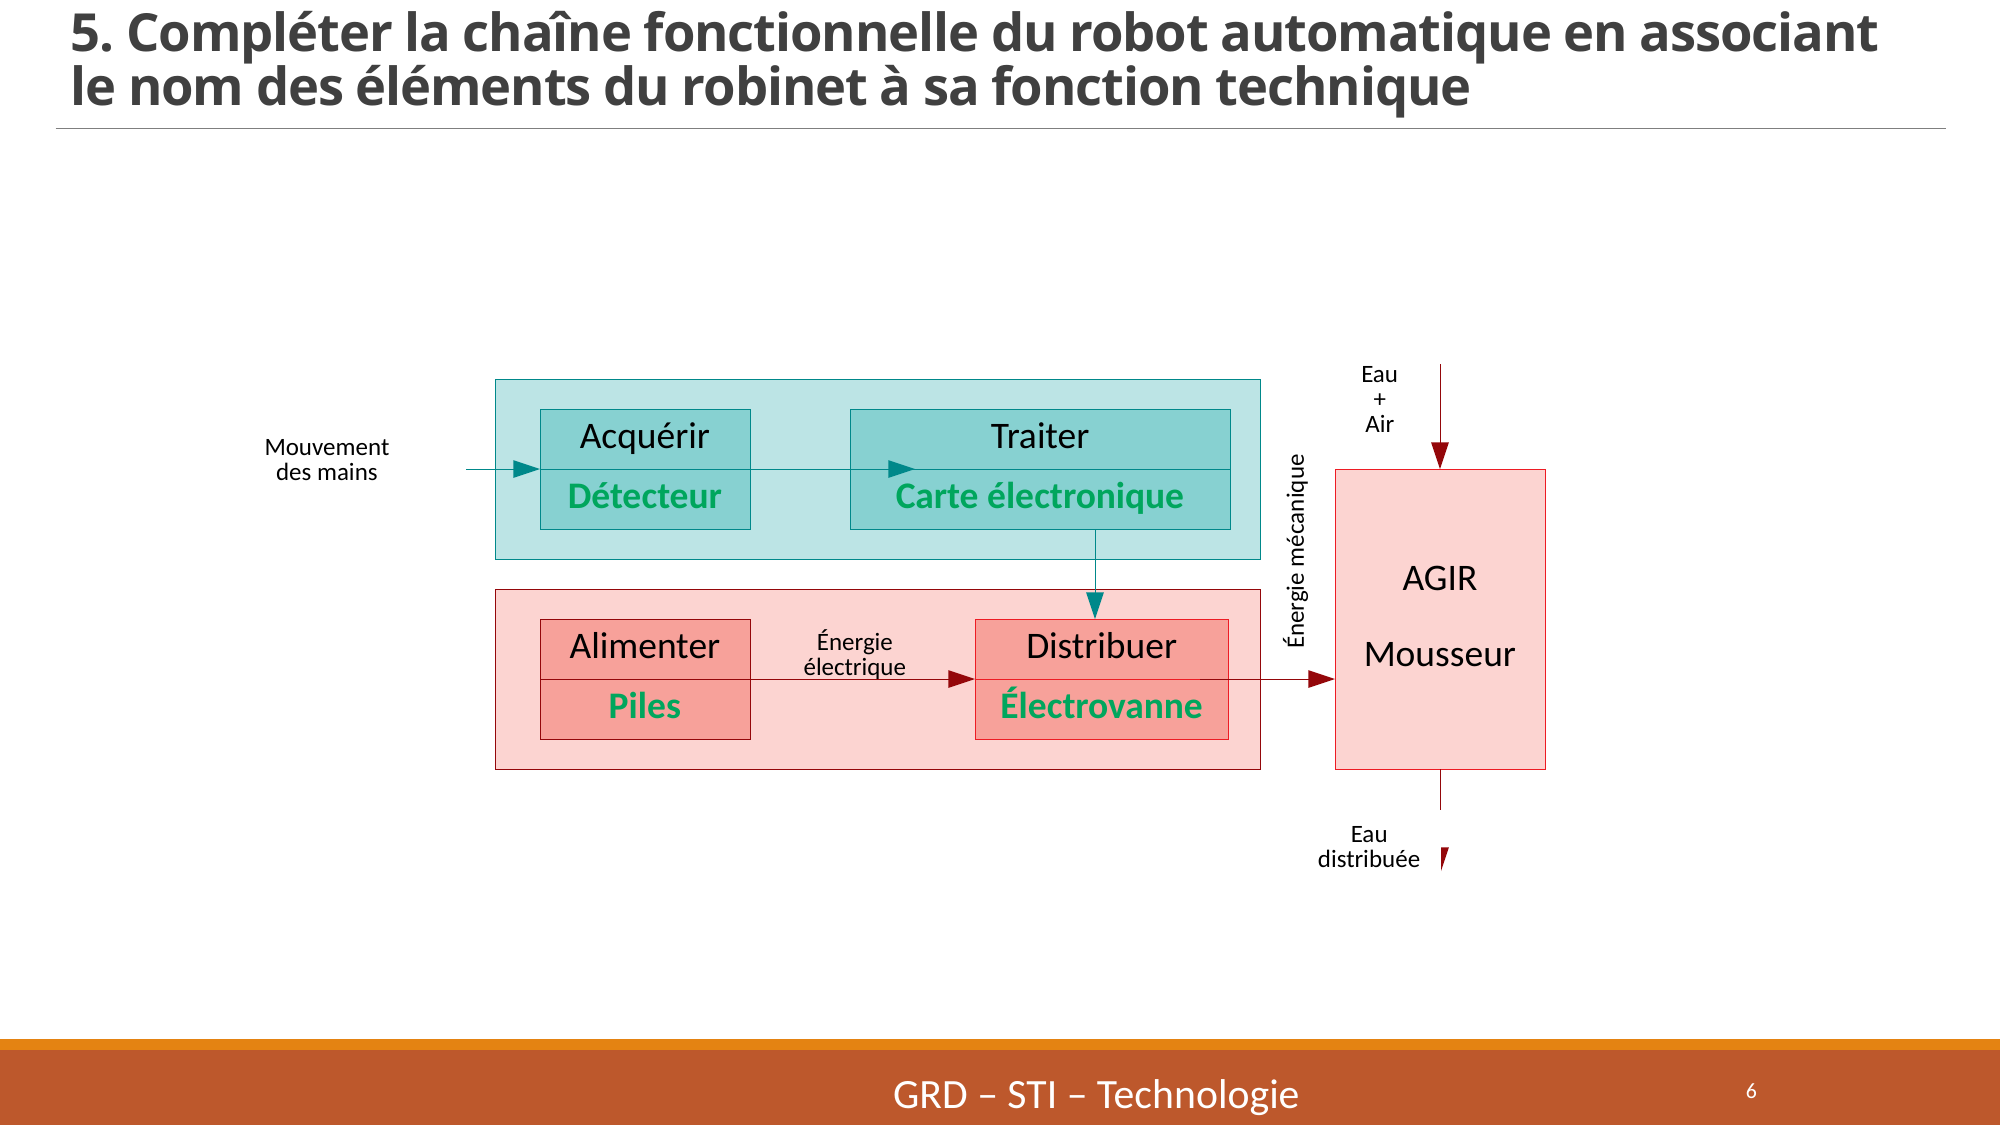

# 5. Compléter la chaîne fonctionnelle du robot automatique en associant le nom des éléments du robinet à sa fonction technique
Eau
+
Air
Acquérir
Détecteur
Traiter
Carte électronique
Mouvement
des mains
AGIR
Mousseur
Énergie mécanique
Alimenter
Piles
Énergie électrique
Distribuer
Électrovanne
Eau
distribuée
GRD STI
6